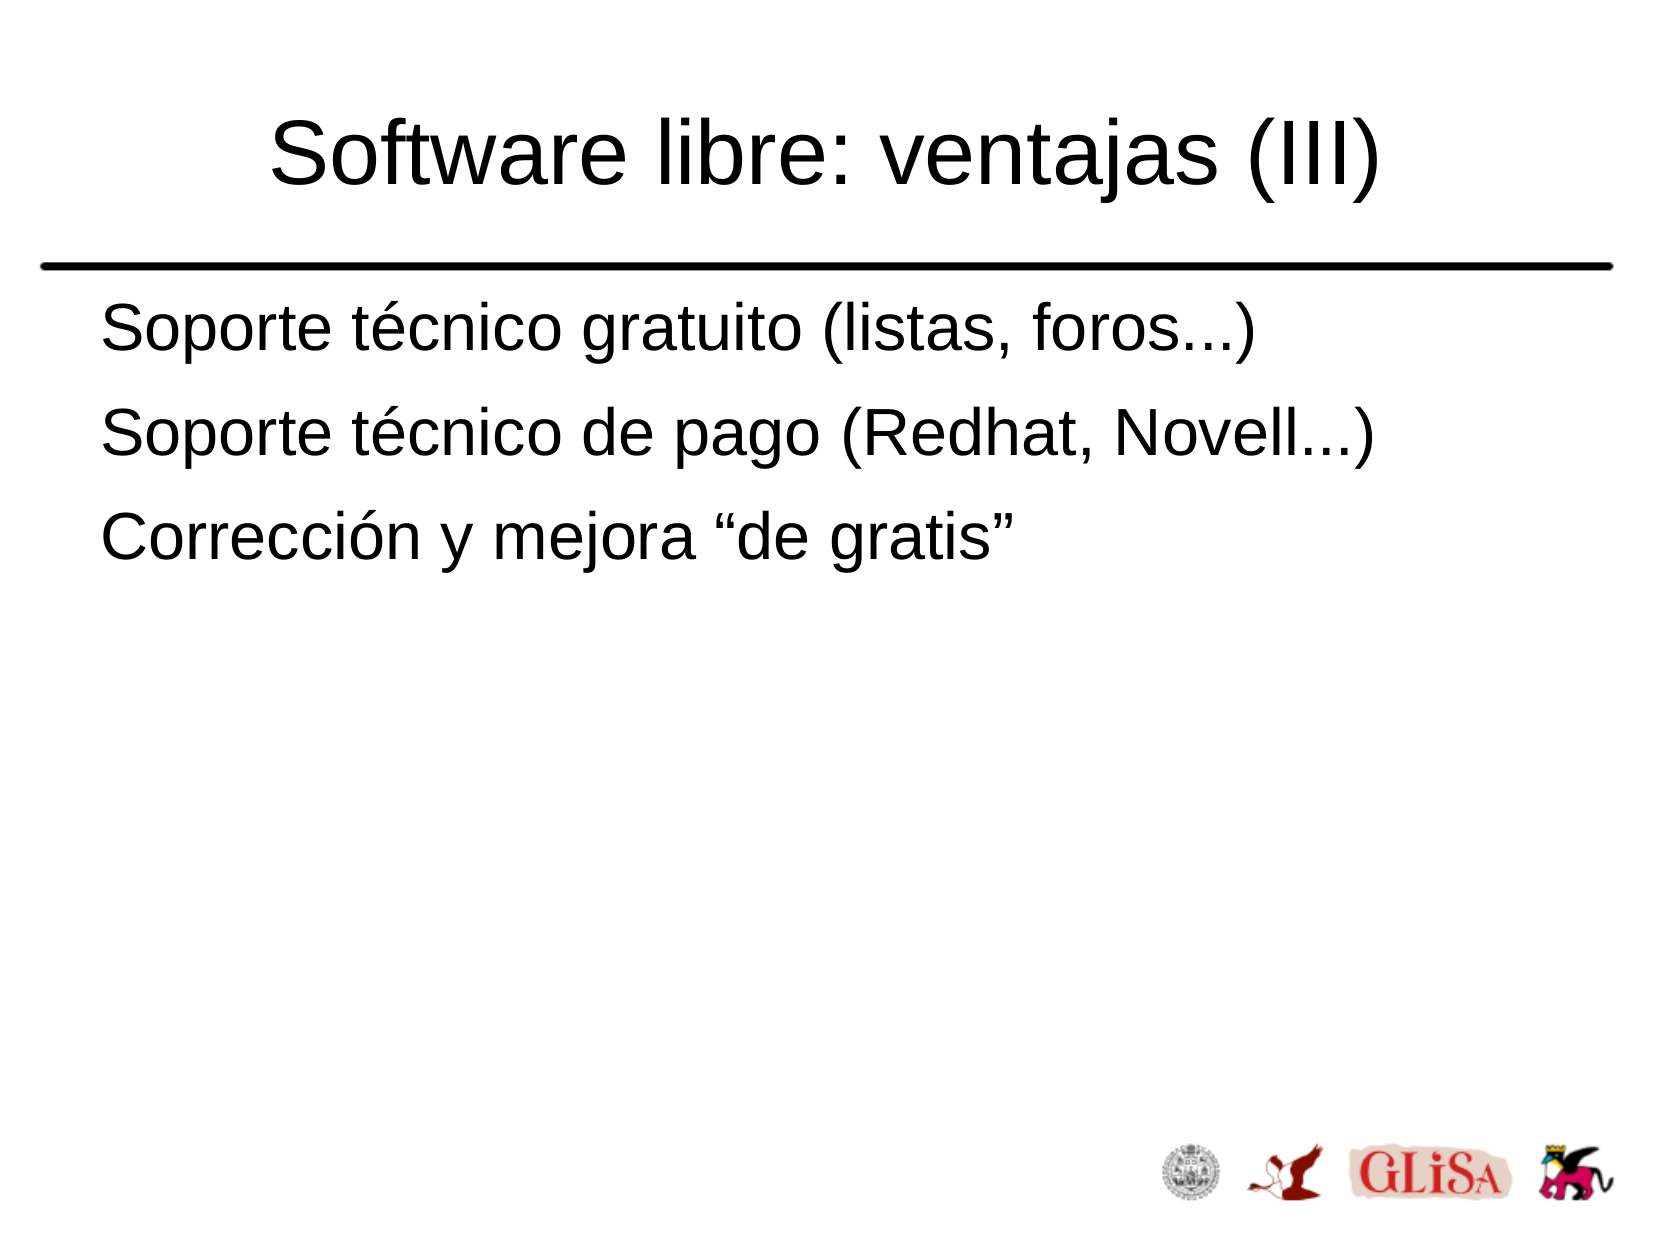

# Software libre: ventajas (III)
Soporte técnico gratuito (listas, foros...)
Soporte técnico de pago (Redhat, Novell...)
Corrección y mejora “de gratis”